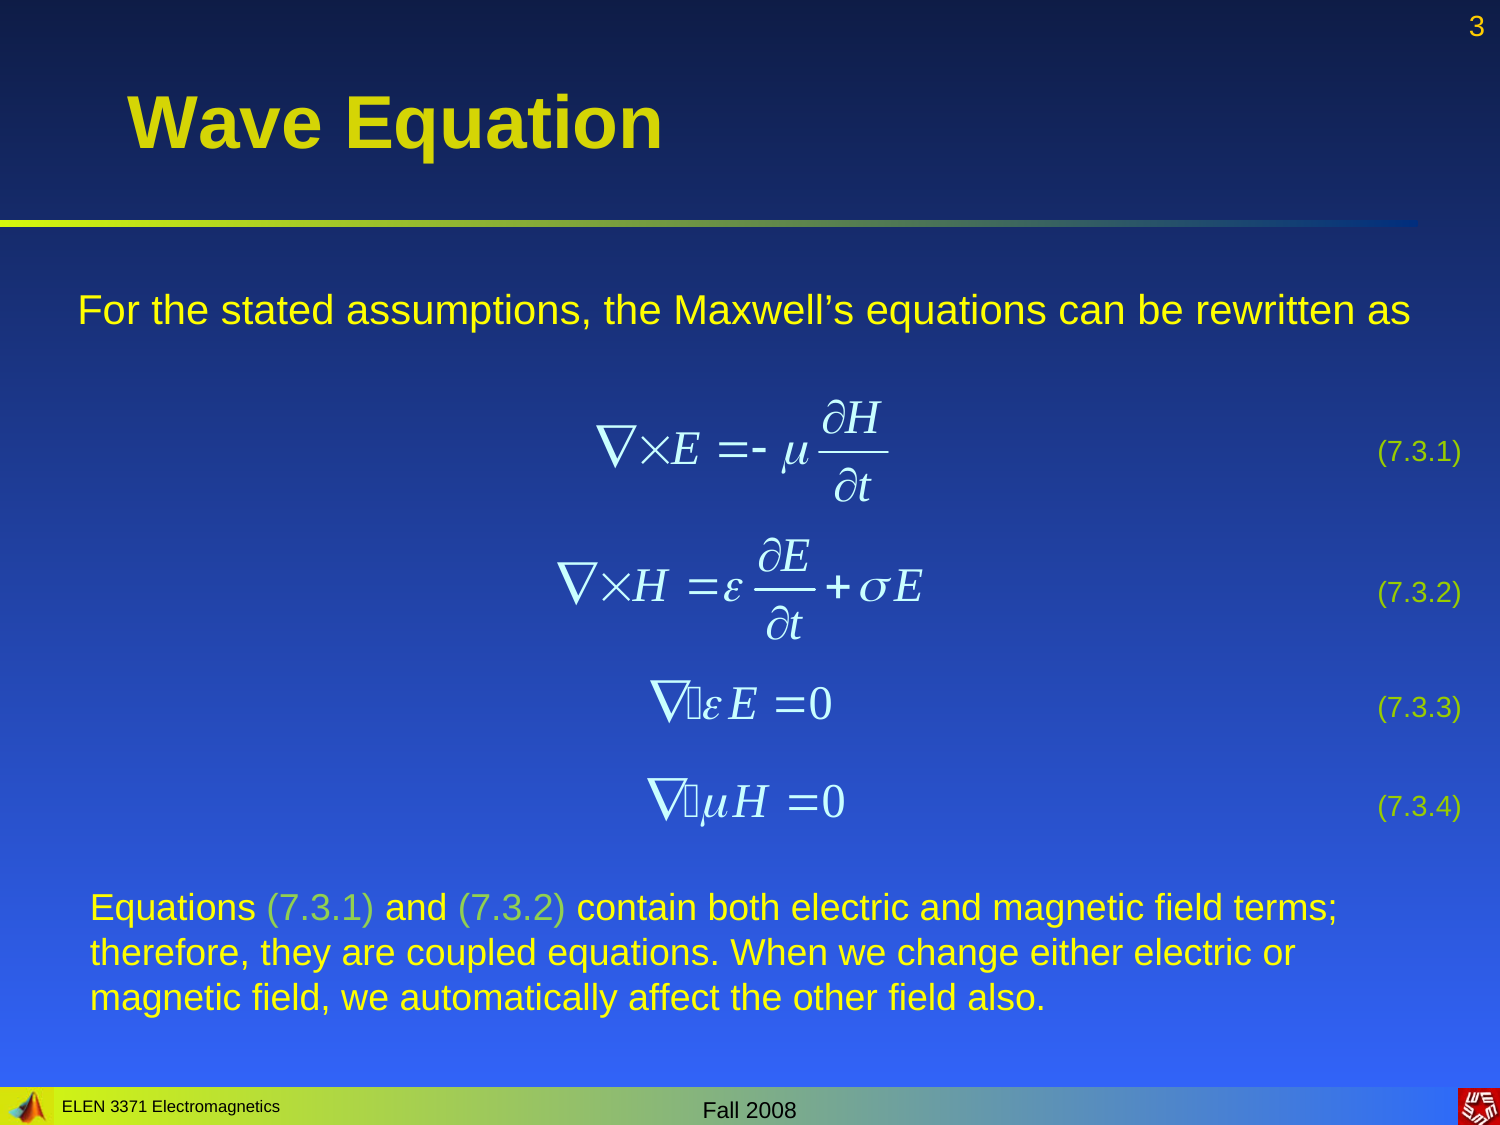

# Wave Equation
For the stated assumptions, the Maxwell’s equations can be rewritten as
(7.3.1)
(7.3.2)
(7.3.3)
(7.3.4)
Equations (7.3.1) and (7.3.2) contain both electric and magnetic field terms; therefore, they are coupled equations. When we change either electric or magnetic field, we automatically affect the other field also.